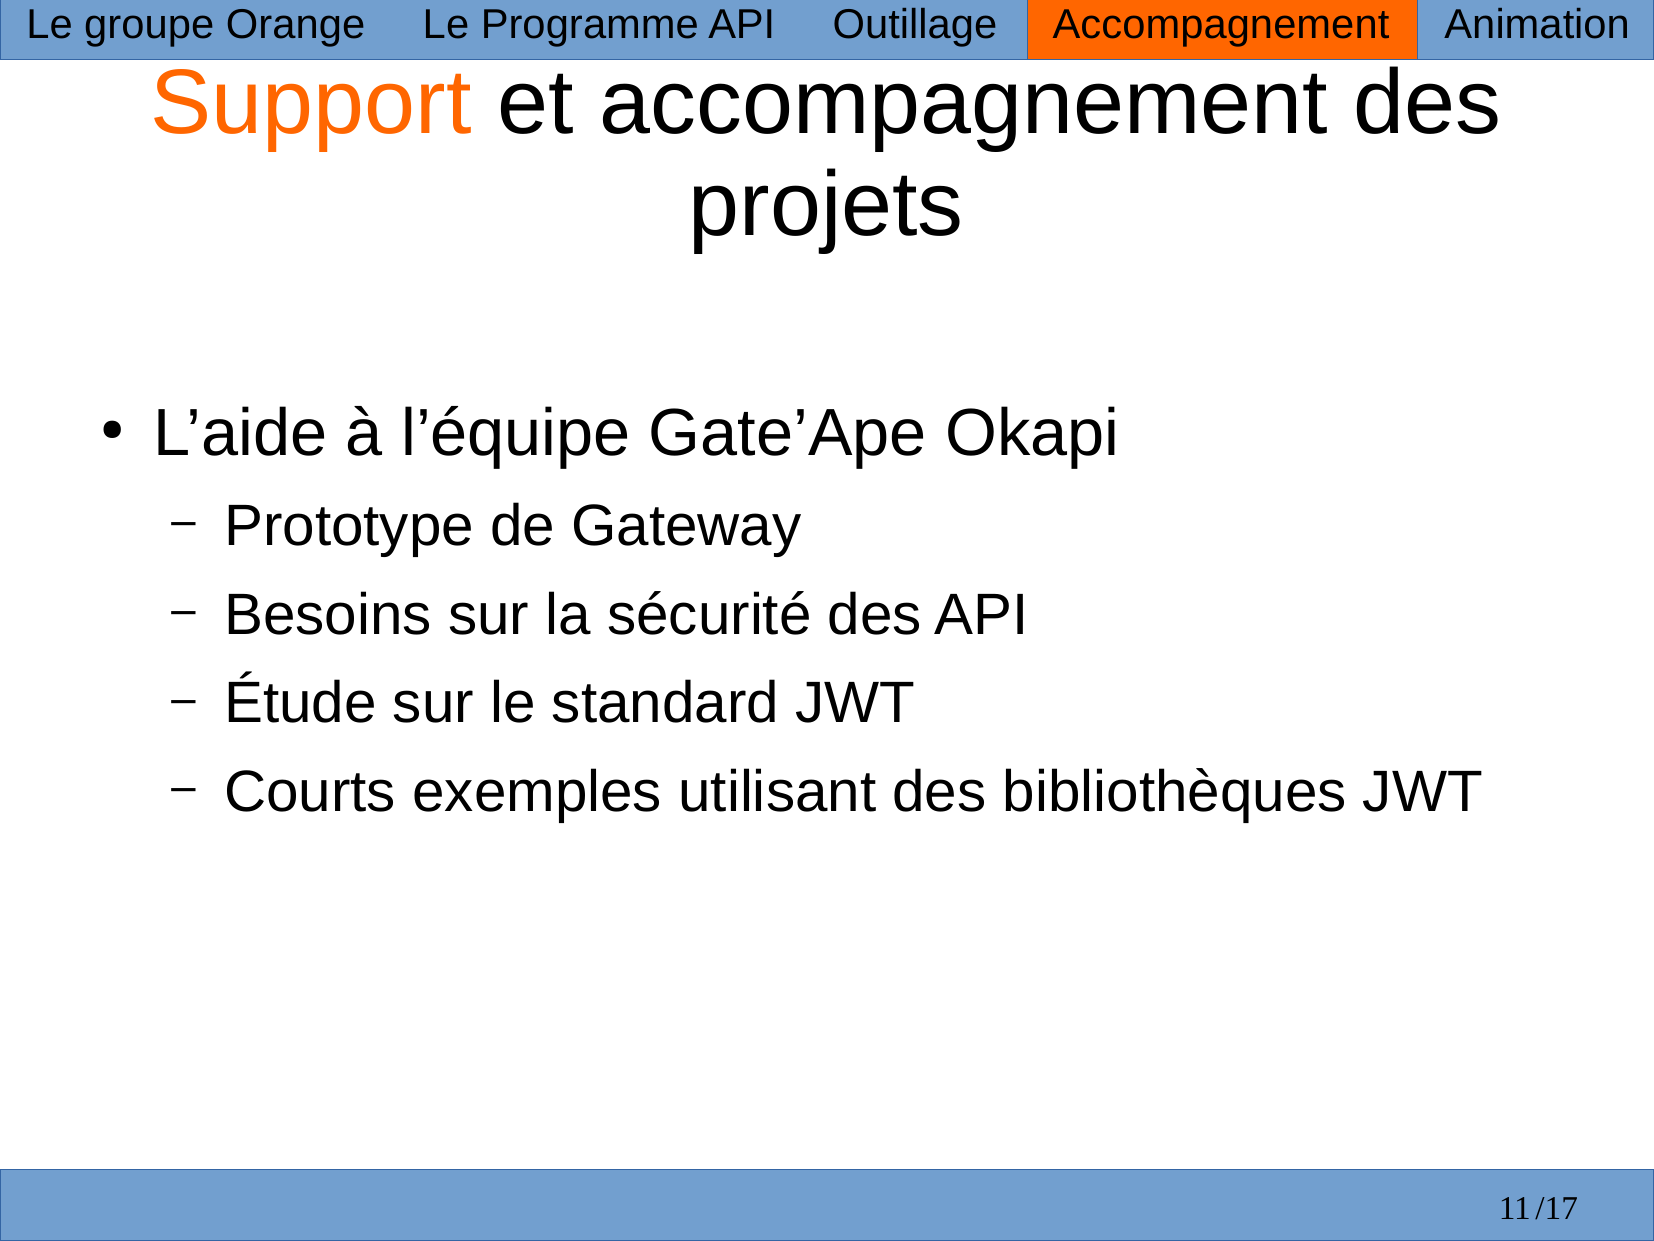

Le groupe Orange Le Programme API Outillage Accompagnement Animation
# Support et accompagnement des projets
L’aide à l’équipe Gate’Ape Okapi
Prototype de Gateway
Besoins sur la sécurité des API
Étude sur le standard JWT
Courts exemples utilisant des bibliothèques JWT
11
/17